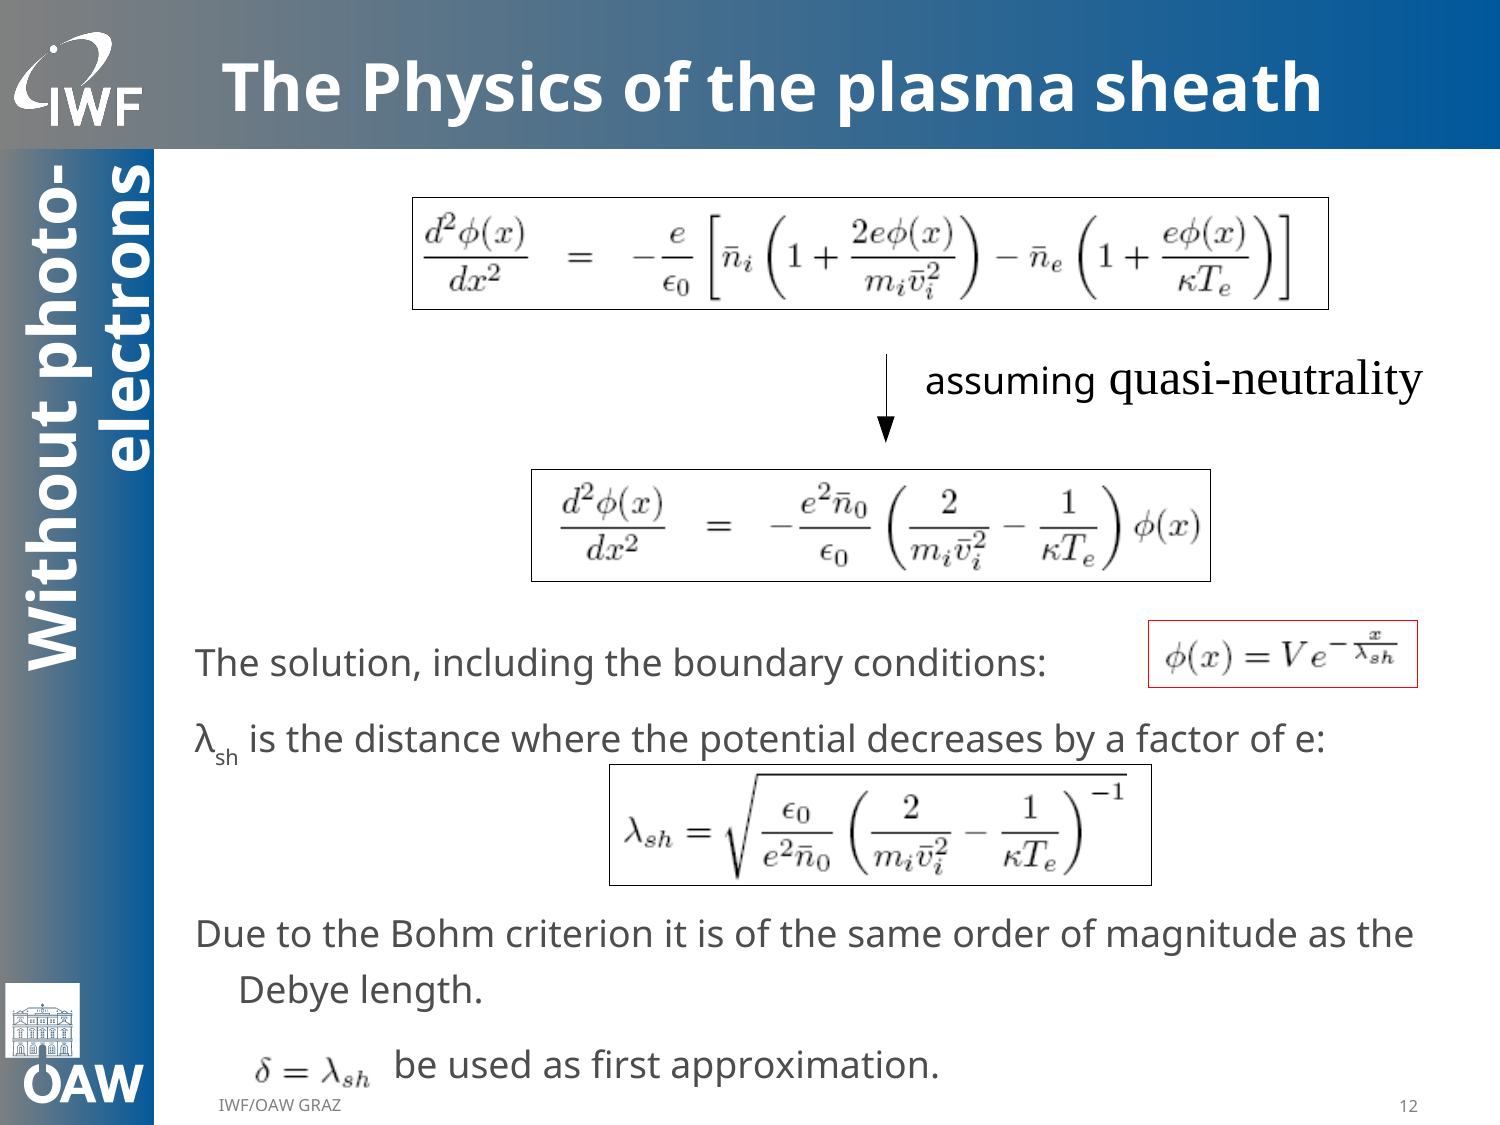

The Physics of the plasma sheath
assuming quasi-neutrality
Without photo-electrons
# The solution, including the boundary conditions:
λsh is the distance where the potential decreases by a factor of e:
Due to the Bohm criterion it is of the same order of magnitude as the Debye length.
 can be used as first approximation.
IWF/ÖAW GRAZ
12